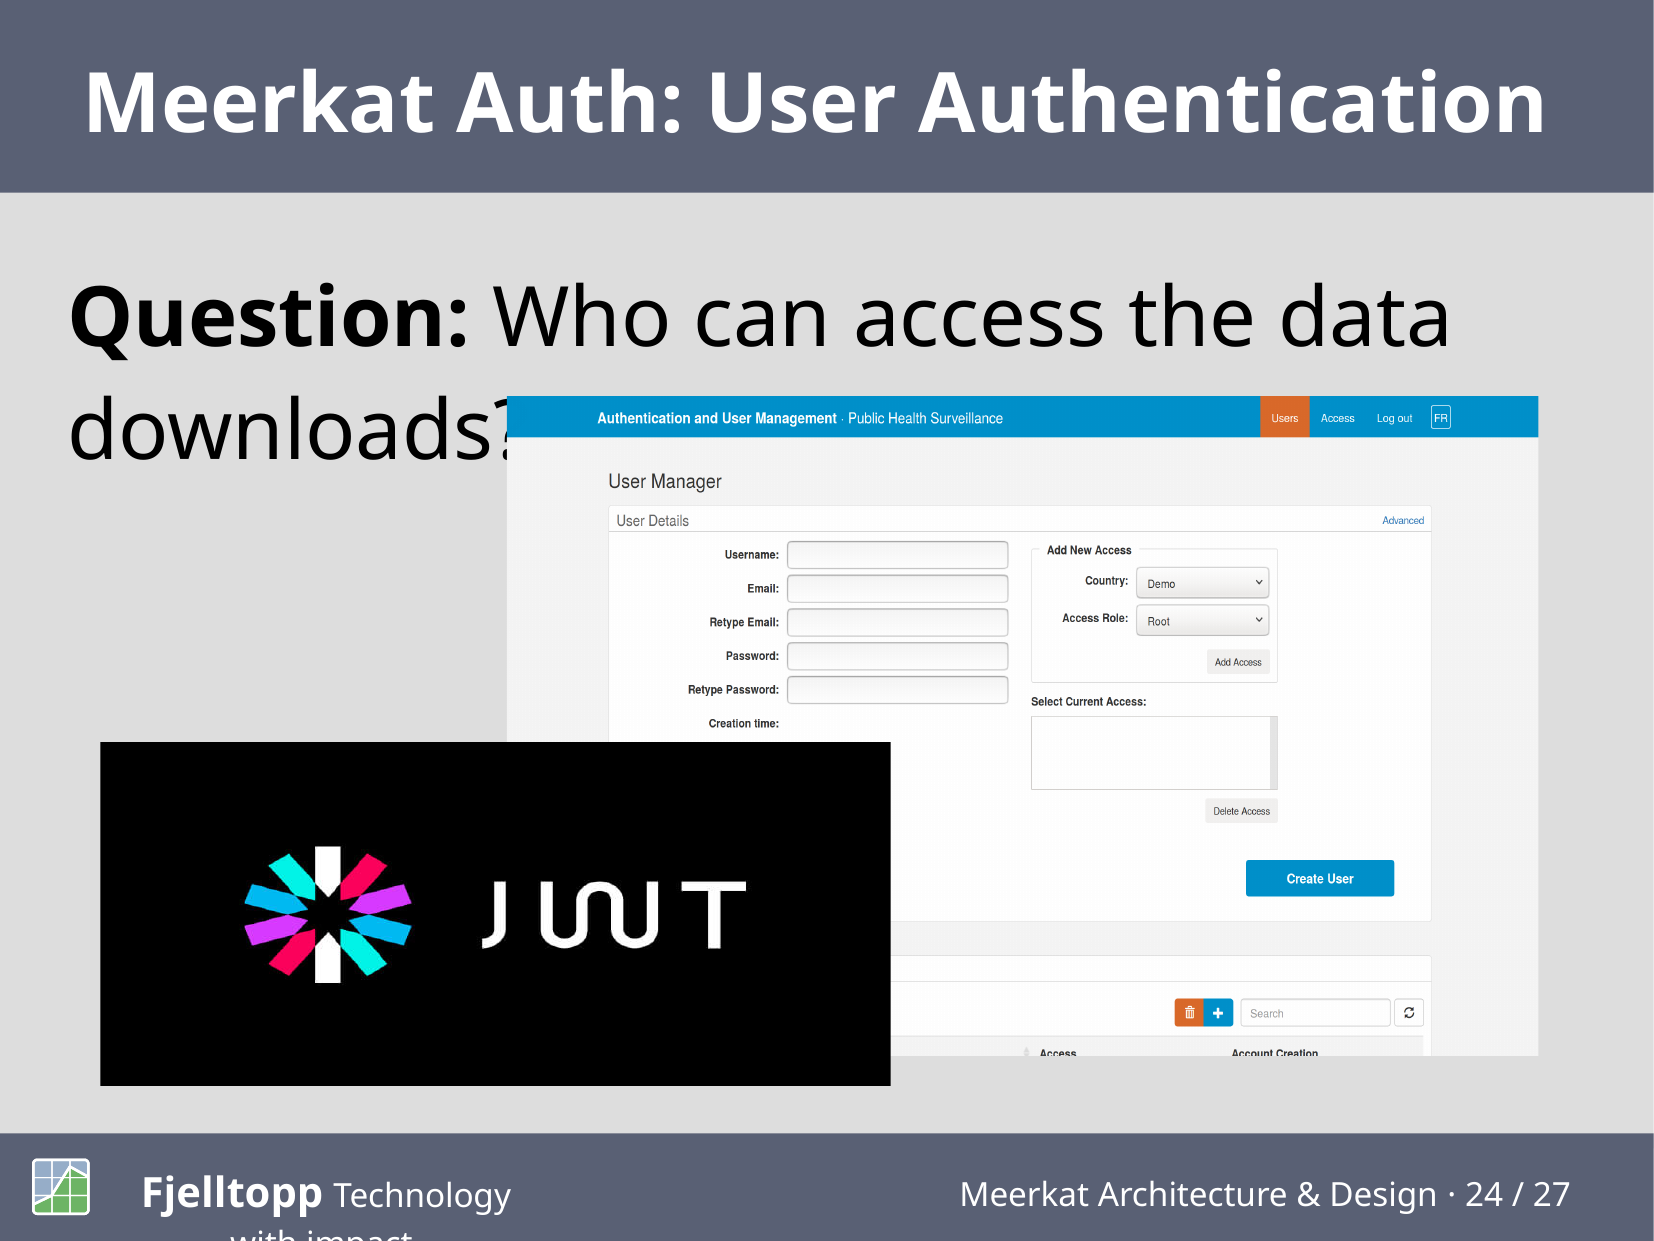

# Meerkat Auth: User Authentication
Question: Who can access the data downloads?
24